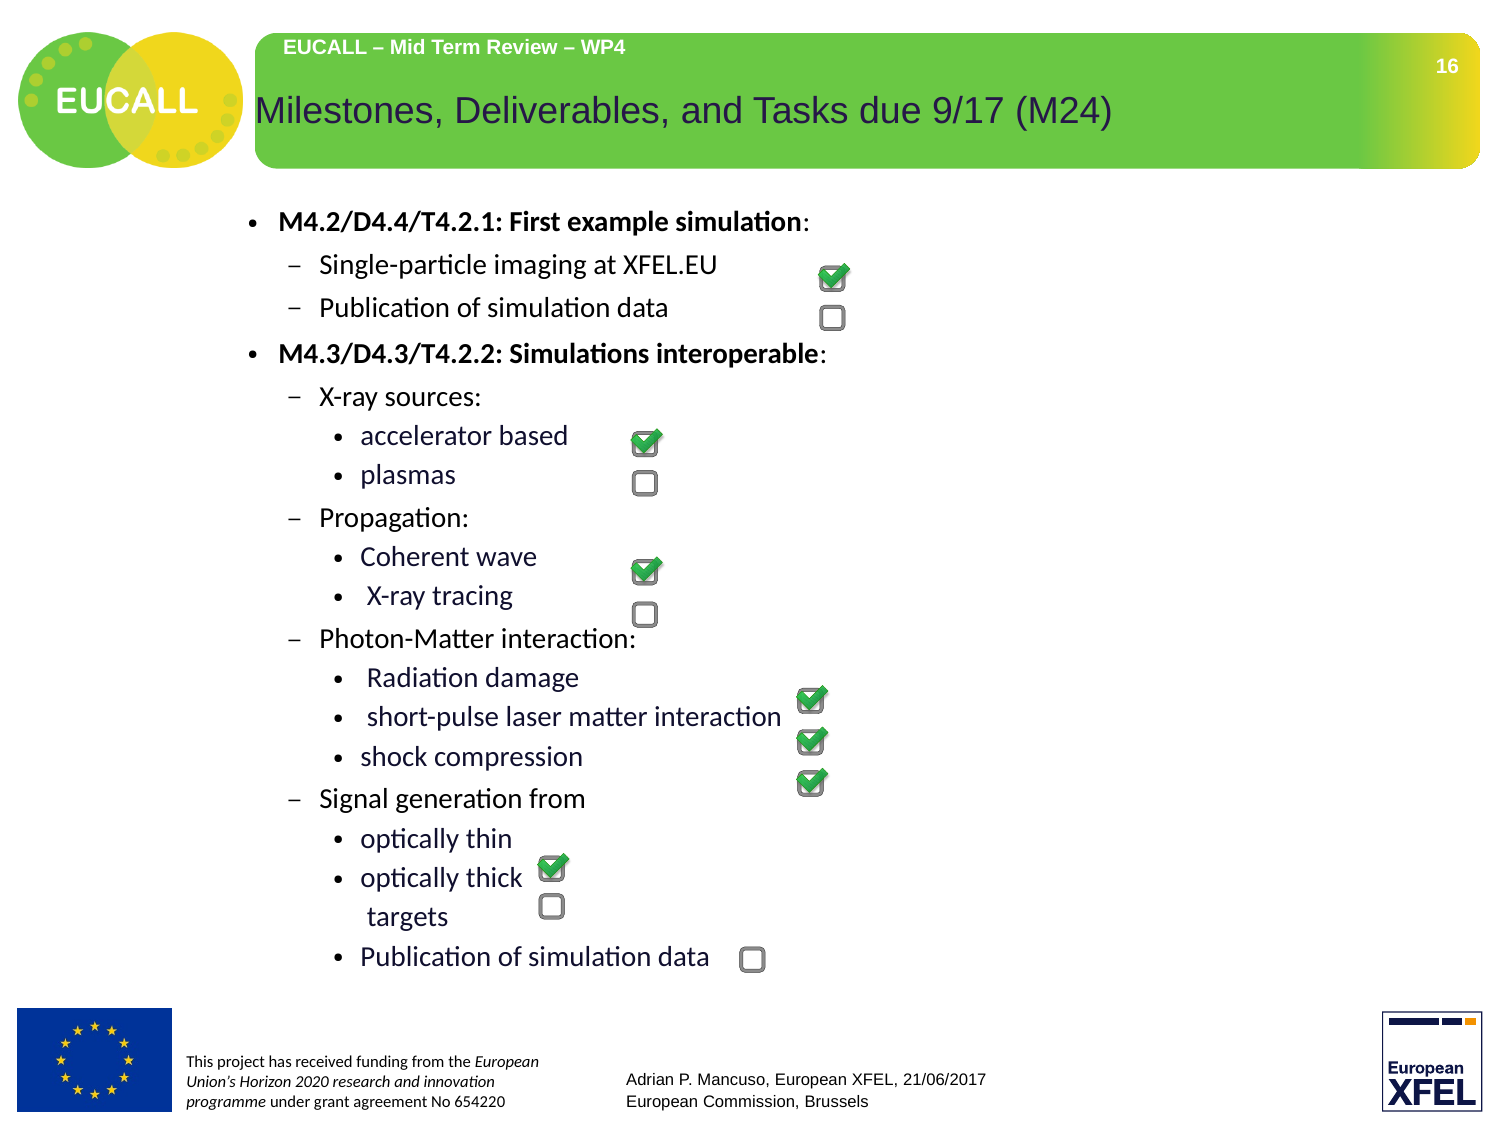

# Milestones, Deliverables, and Tasks due 9/17 (M24)
M4.2/D4.4/T4.2.1: First example simulation:
Single-particle imaging at XFEL.EU
Publication of simulation data
M4.3/D4.3/T4.2.2: Simulations interoperable:
X-ray sources:
accelerator based
plasmas
Propagation:
Coherent wave
 X-ray tracing
Photon-Matter interaction:
 Radiation damage
 short-pulse laser matter interaction
shock compression
Signal generation from
optically thin
optically thick
 targets
Publication of simulation data